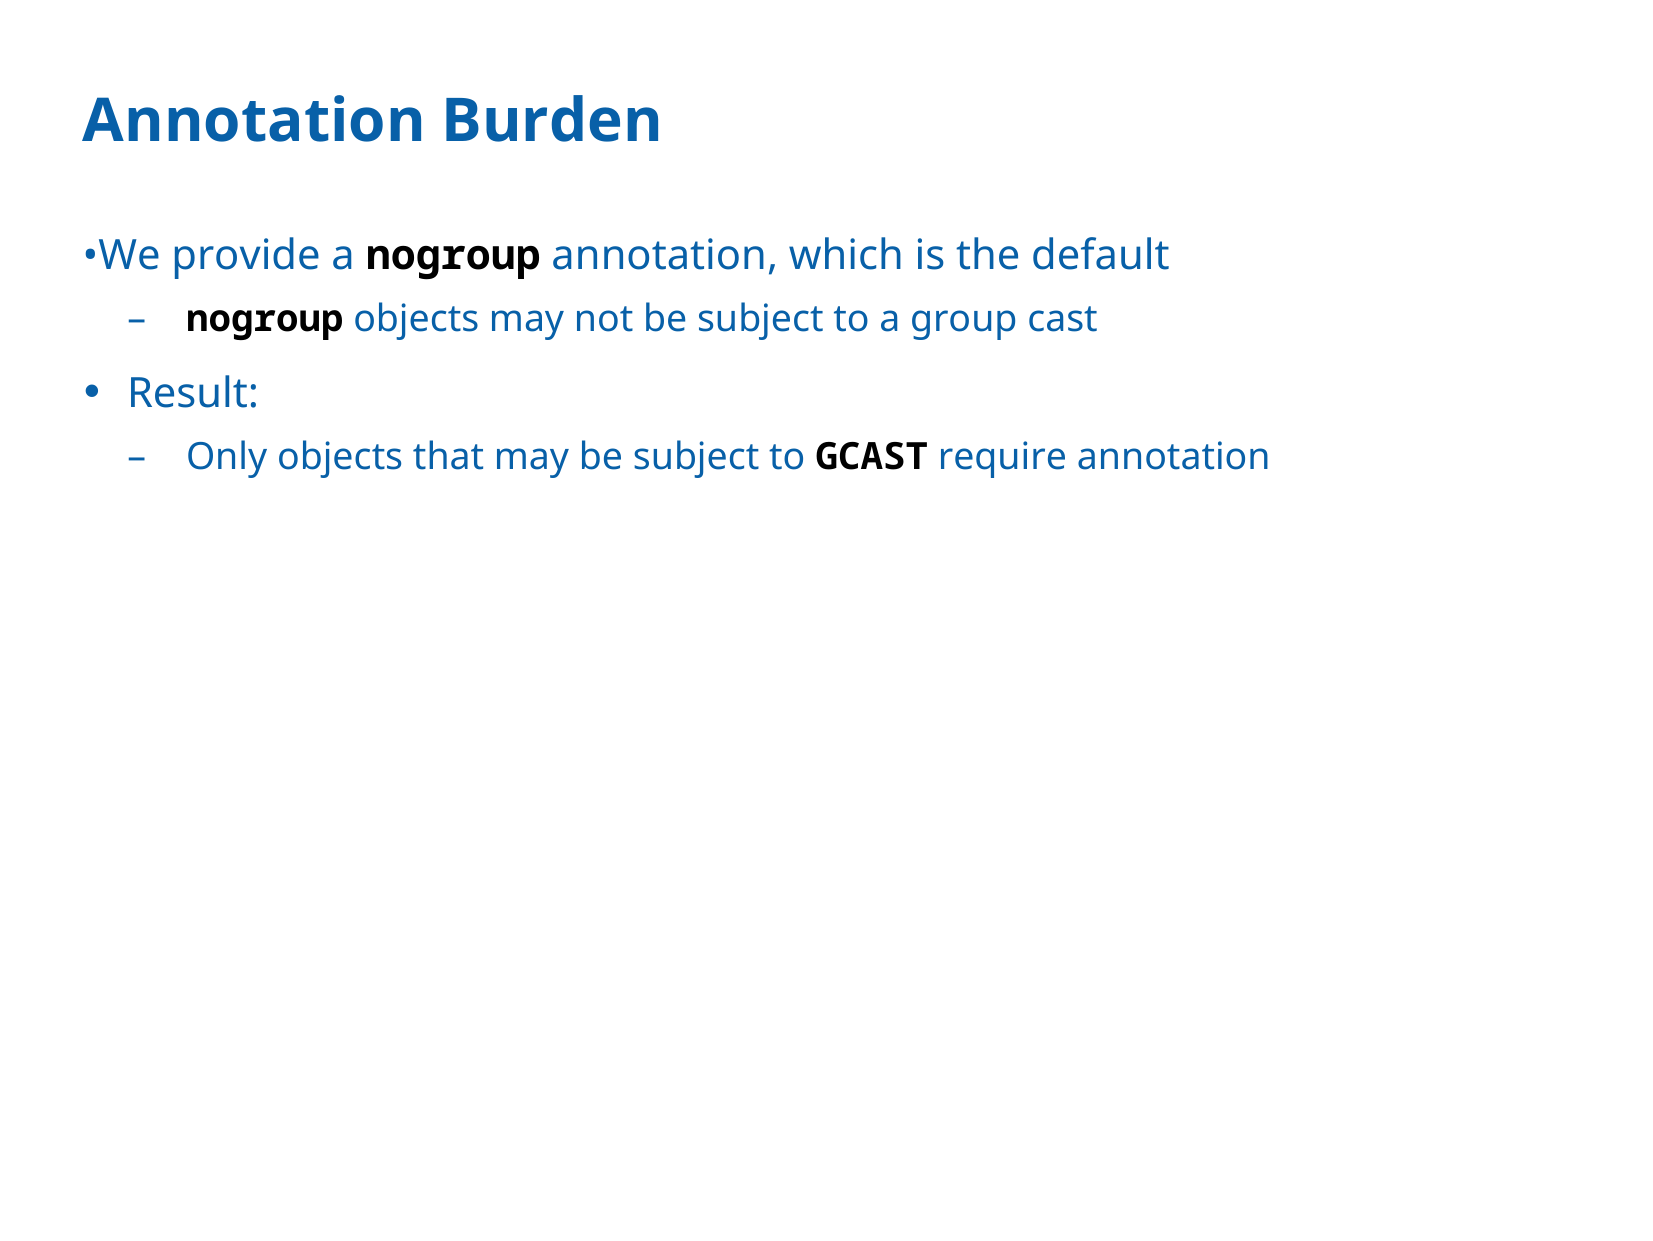

# Annotation Burden
We provide a nogroup annotation, which is the default
nogroup objects may not be subject to a group cast
Result:
Only objects that may be subject to GCAST require annotation